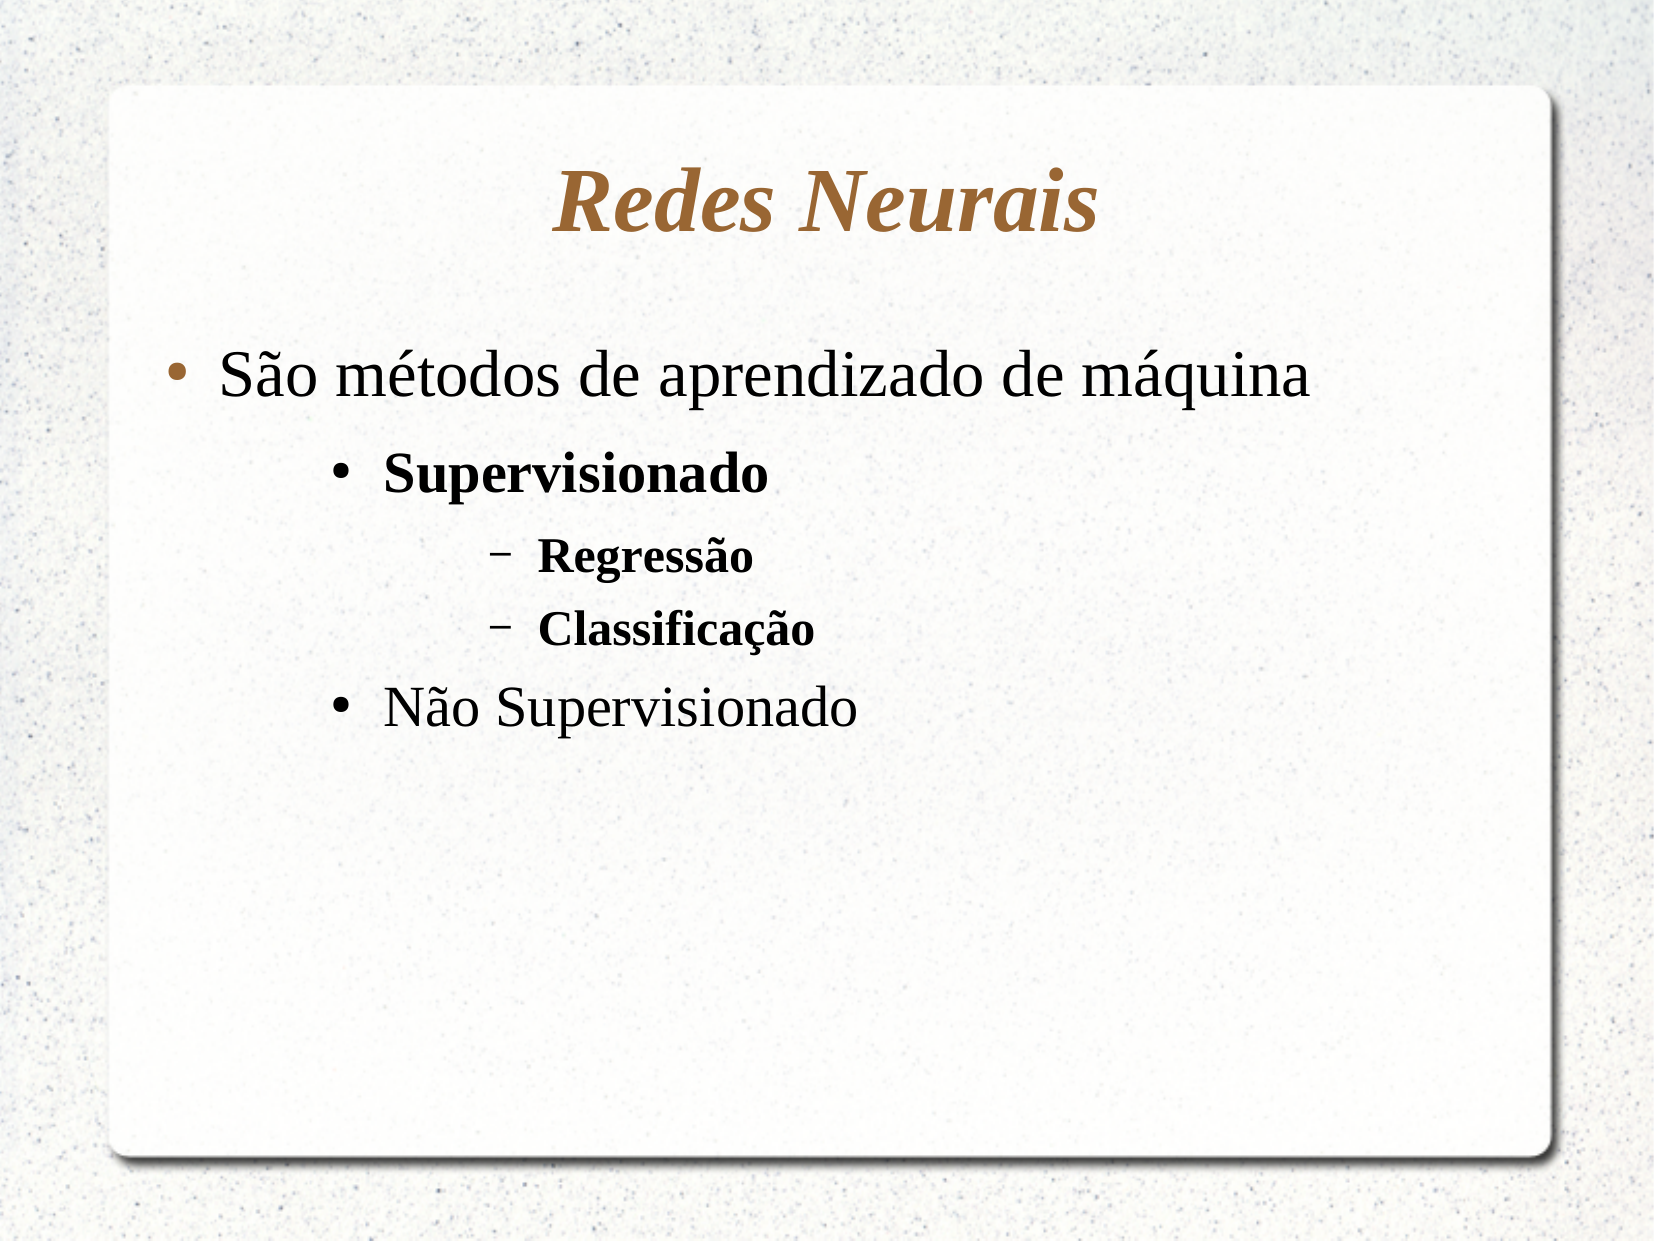

# Redes Neurais
São métodos de aprendizado de máquina
Supervisionado
Regressão
Classificação
Não Supervisionado